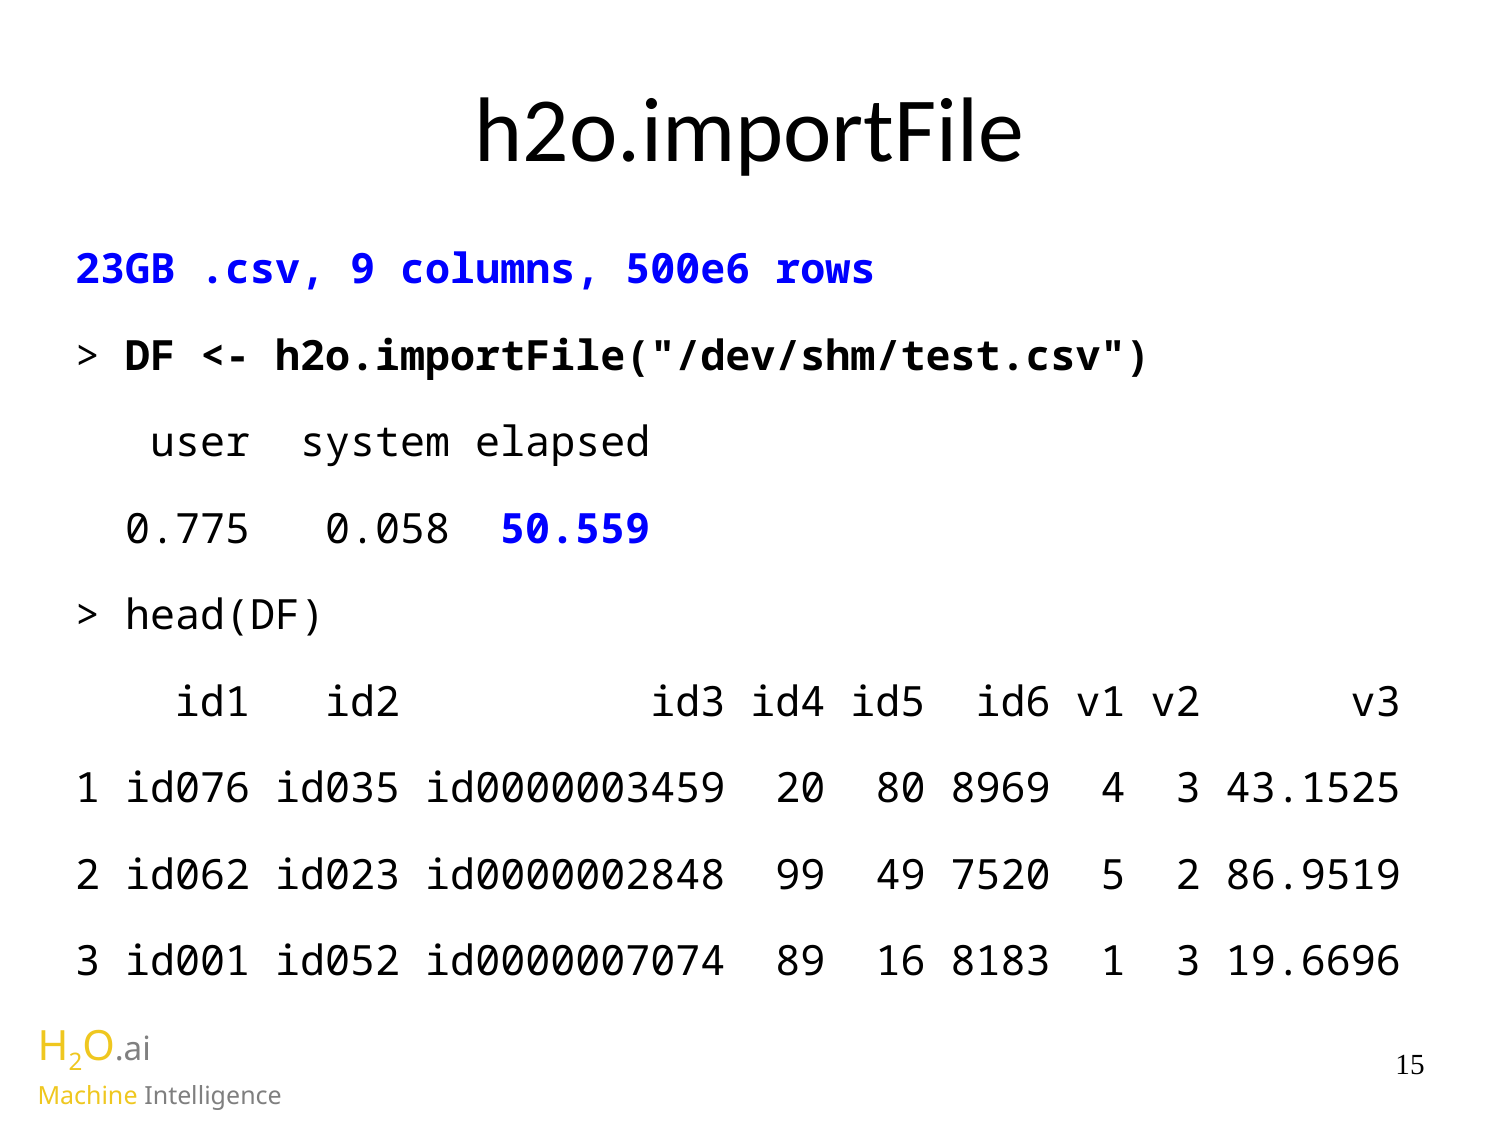

# h2o.importFile
23GB .csv, 9 columns, 500e6 rows
> DF <- h2o.importFile("/dev/shm/test.csv")
 user system elapsed
 0.775 0.058 50.559
> head(DF)
 id1 id2 id3 id4 id5 id6 v1 v2 v3
1 id076 id035 id0000003459 20 80 8969 4 3 43.1525
2 id062 id023 id0000002848 99 49 7520 5 2 86.9519
3 id001 id052 id0000007074 89 16 8183 1 3 19.6696
15